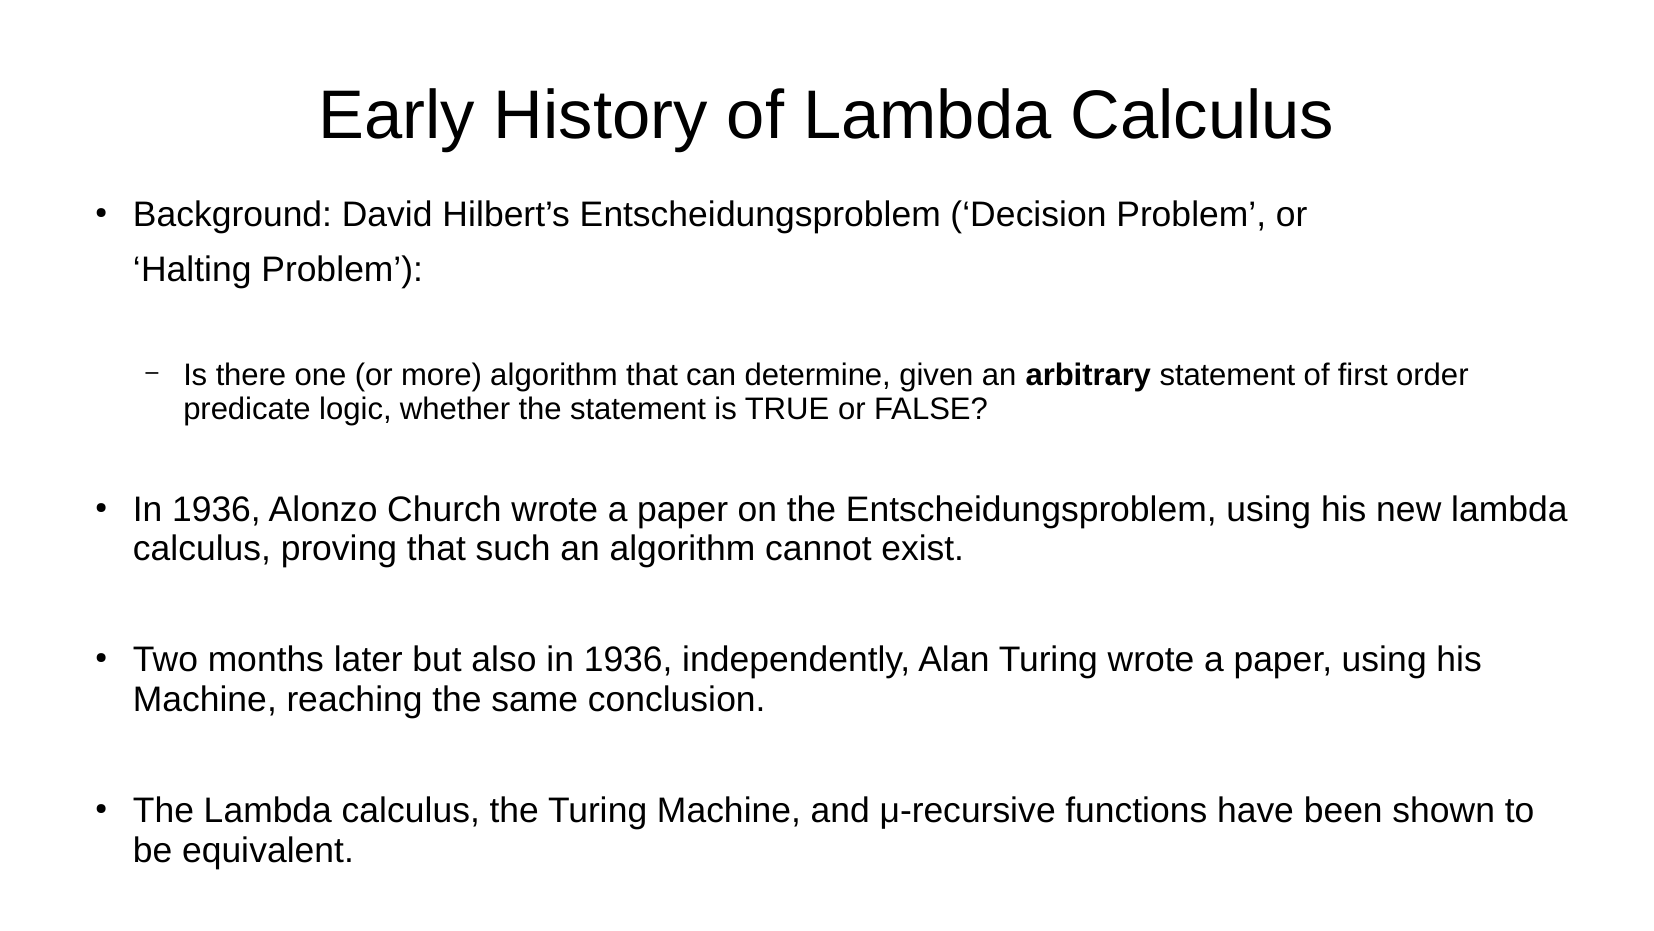

# Early History of Lambda Calculus
Background: David Hilbert’s Entscheidungsproblem (‘Decision Problem’, or
‘Halting Problem’):
Is there one (or more) algorithm that can determine, given an arbitrary statement of first order predicate logic, whether the statement is TRUE or FALSE?
In 1936, Alonzo Church wrote a paper on the Entscheidungsproblem, using his new lambda calculus, proving that such an algorithm cannot exist.
Two months later but also in 1936, independently, Alan Turing wrote a paper, using his Machine, reaching the same conclusion.
The Lambda calculus, the Turing Machine, and μ-recursive functions have been shown to be equivalent.